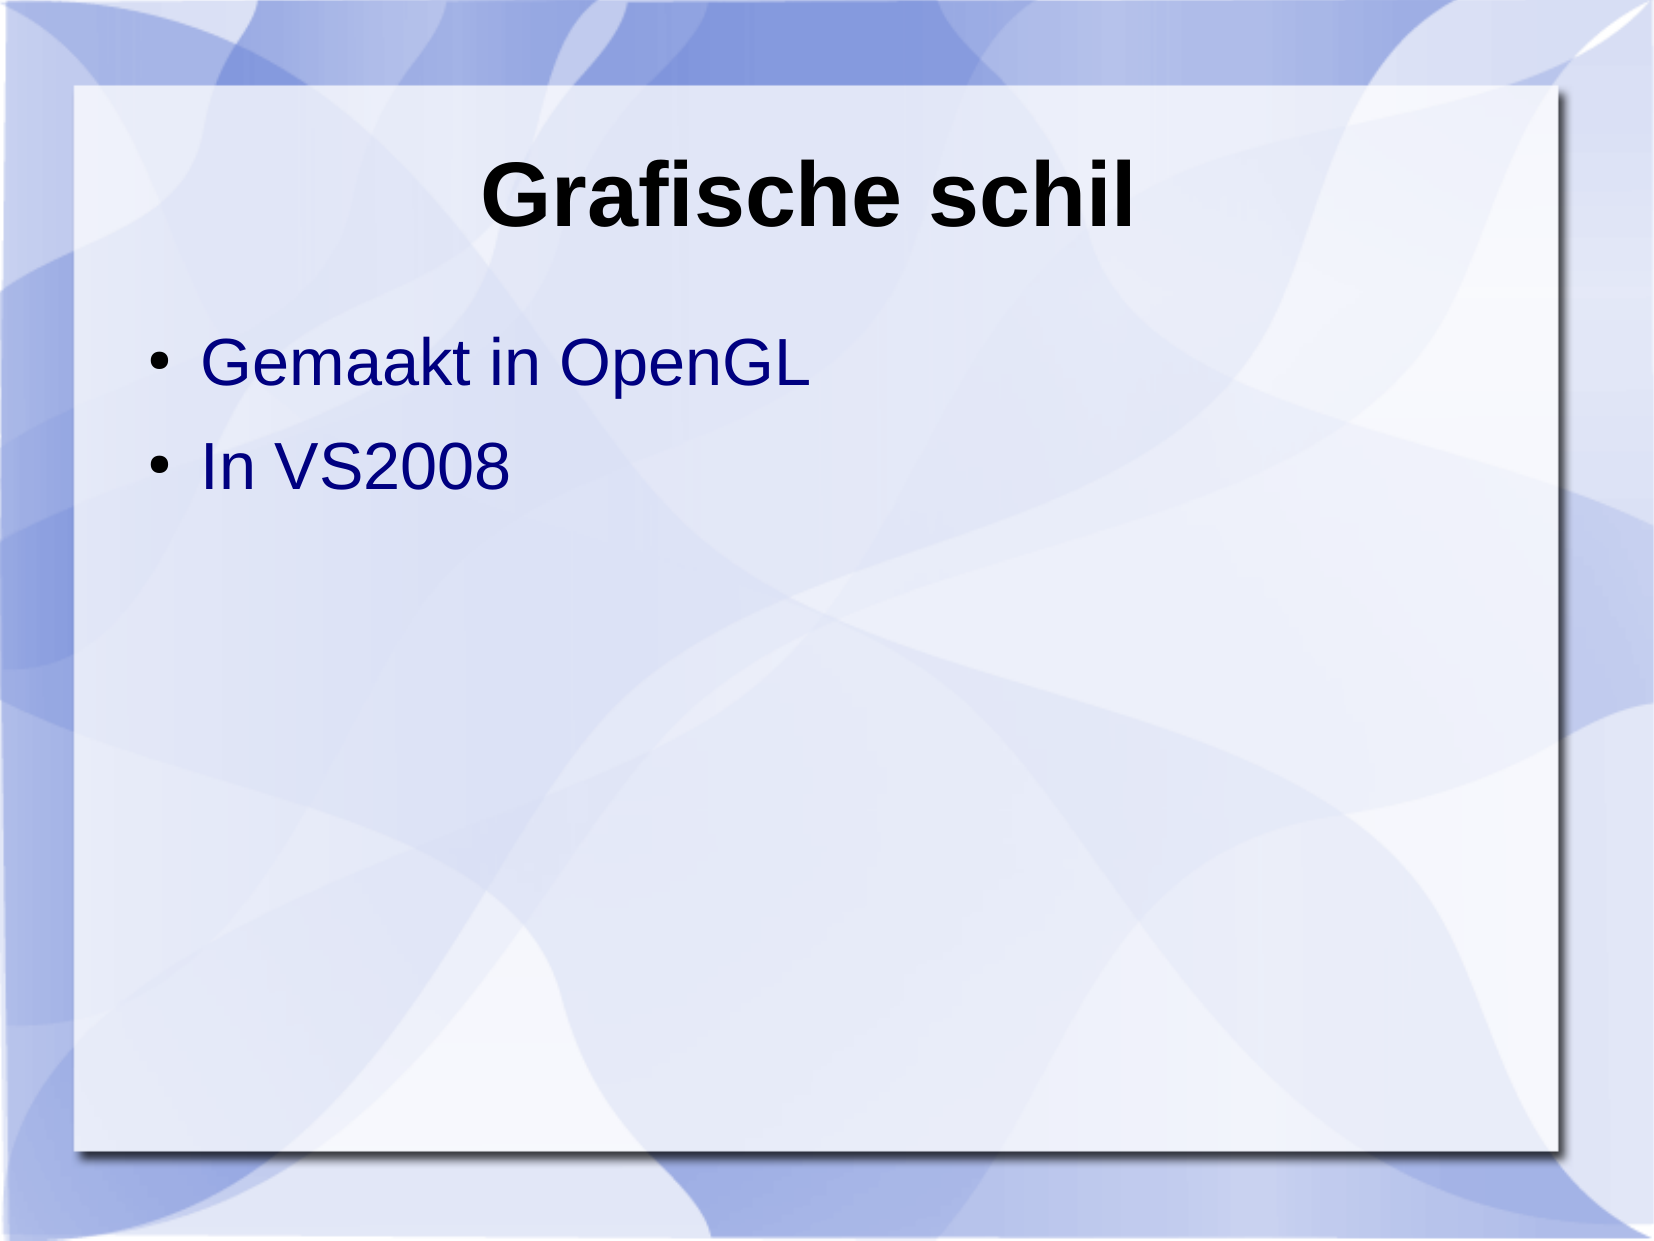

# Grafische schil
Gemaakt in OpenGL
In VS2008